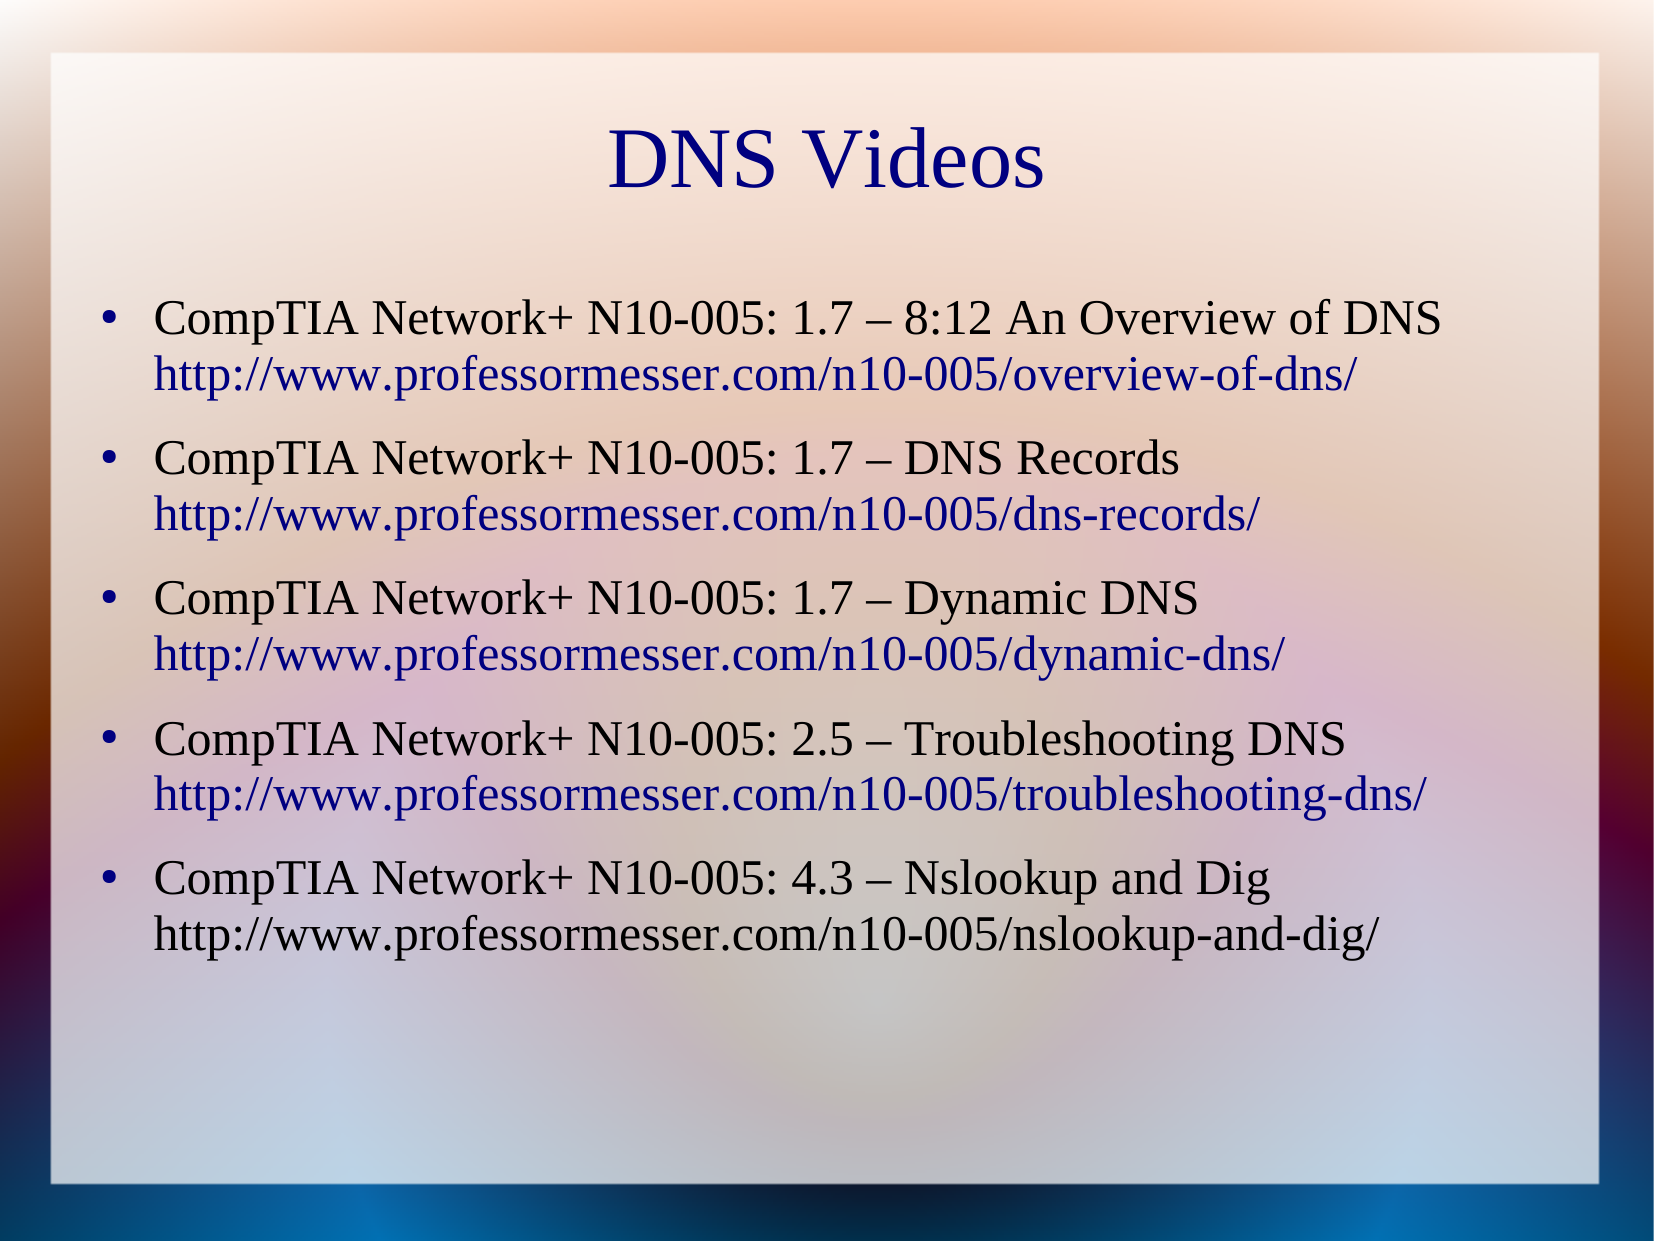

# DNS Videos
CompTIA Network+ N10-005: 1.7 – 8:12 An Overview of DNS http://www.professormesser.com/n10-005/overview-of-dns/
CompTIA Network+ N10-005: 1.7 – DNS Records http://www.professormesser.com/n10-005/dns-records/
CompTIA Network+ N10-005: 1.7 – Dynamic DNS http://www.professormesser.com/n10-005/dynamic-dns/
CompTIA Network+ N10-005: 2.5 – Troubleshooting DNS http://www.professormesser.com/n10-005/troubleshooting-dns/
CompTIA Network+ N10-005: 4.3 – Nslookup and Dig http://www.professormesser.com/n10-005/nslookup-and-dig/